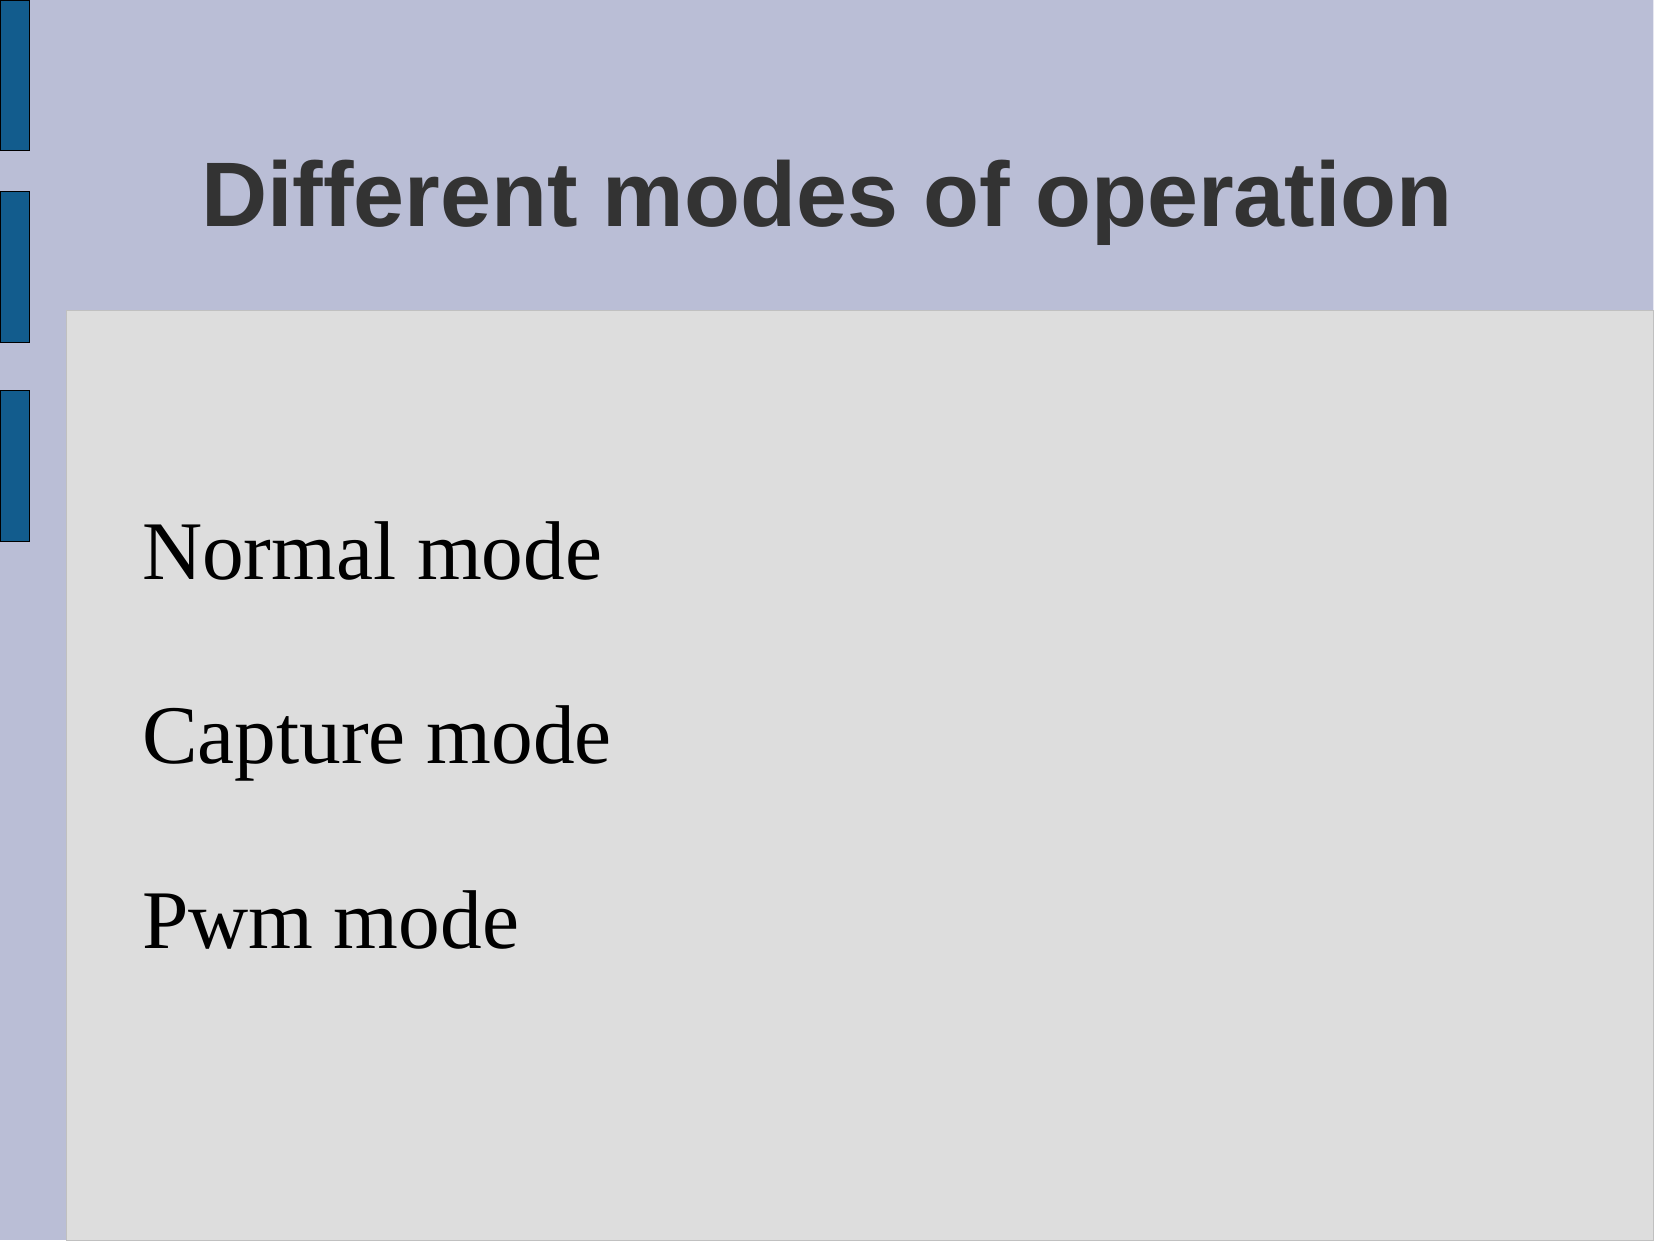

# Different modes of operation
 Normal mode
 Capture mode
 Pwm mode